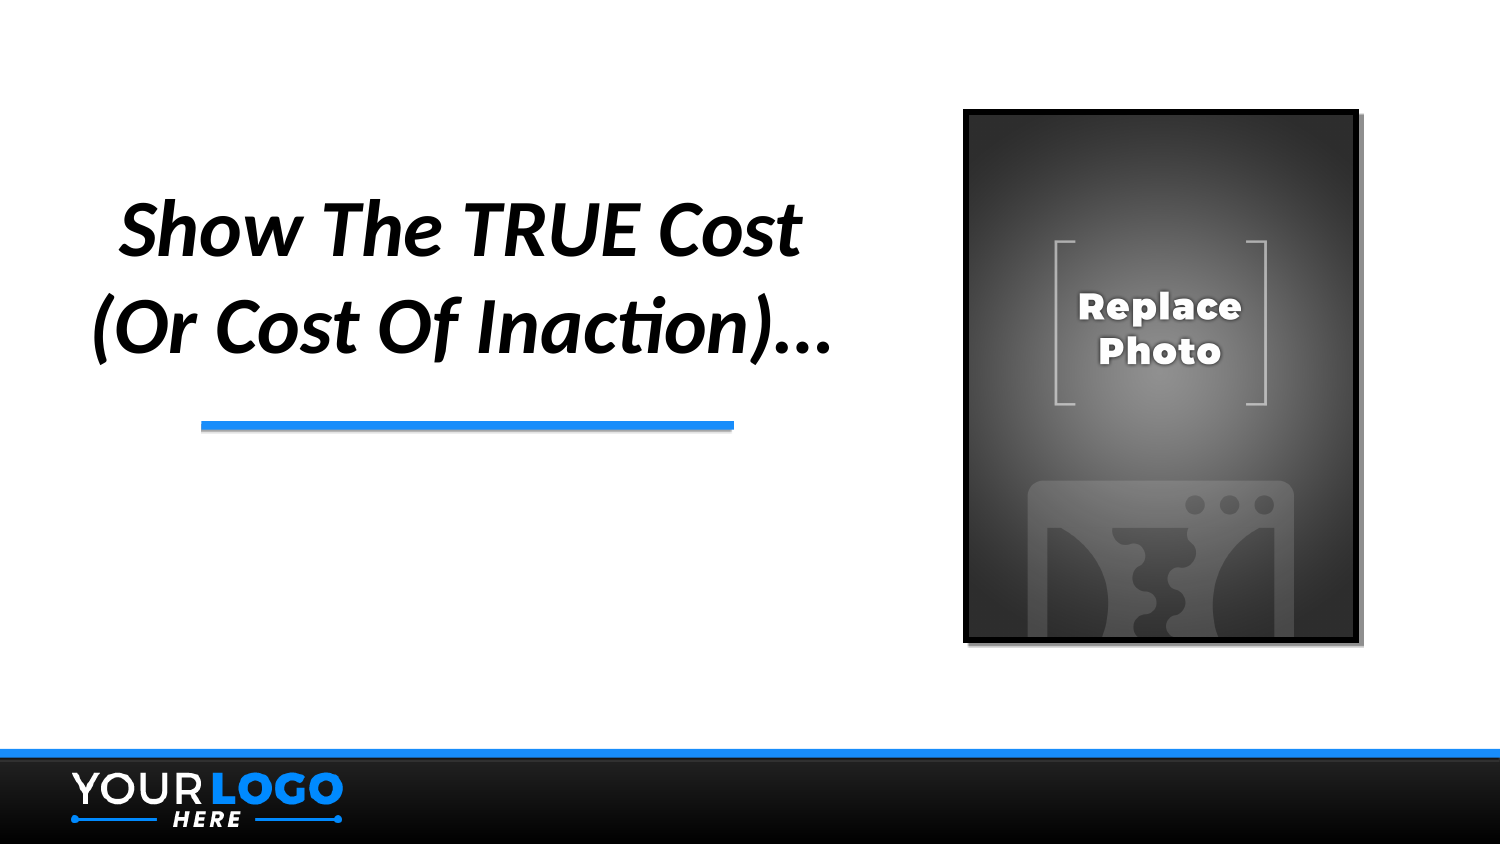

Show The TRUE Cost (Or Cost Of Inaction)…